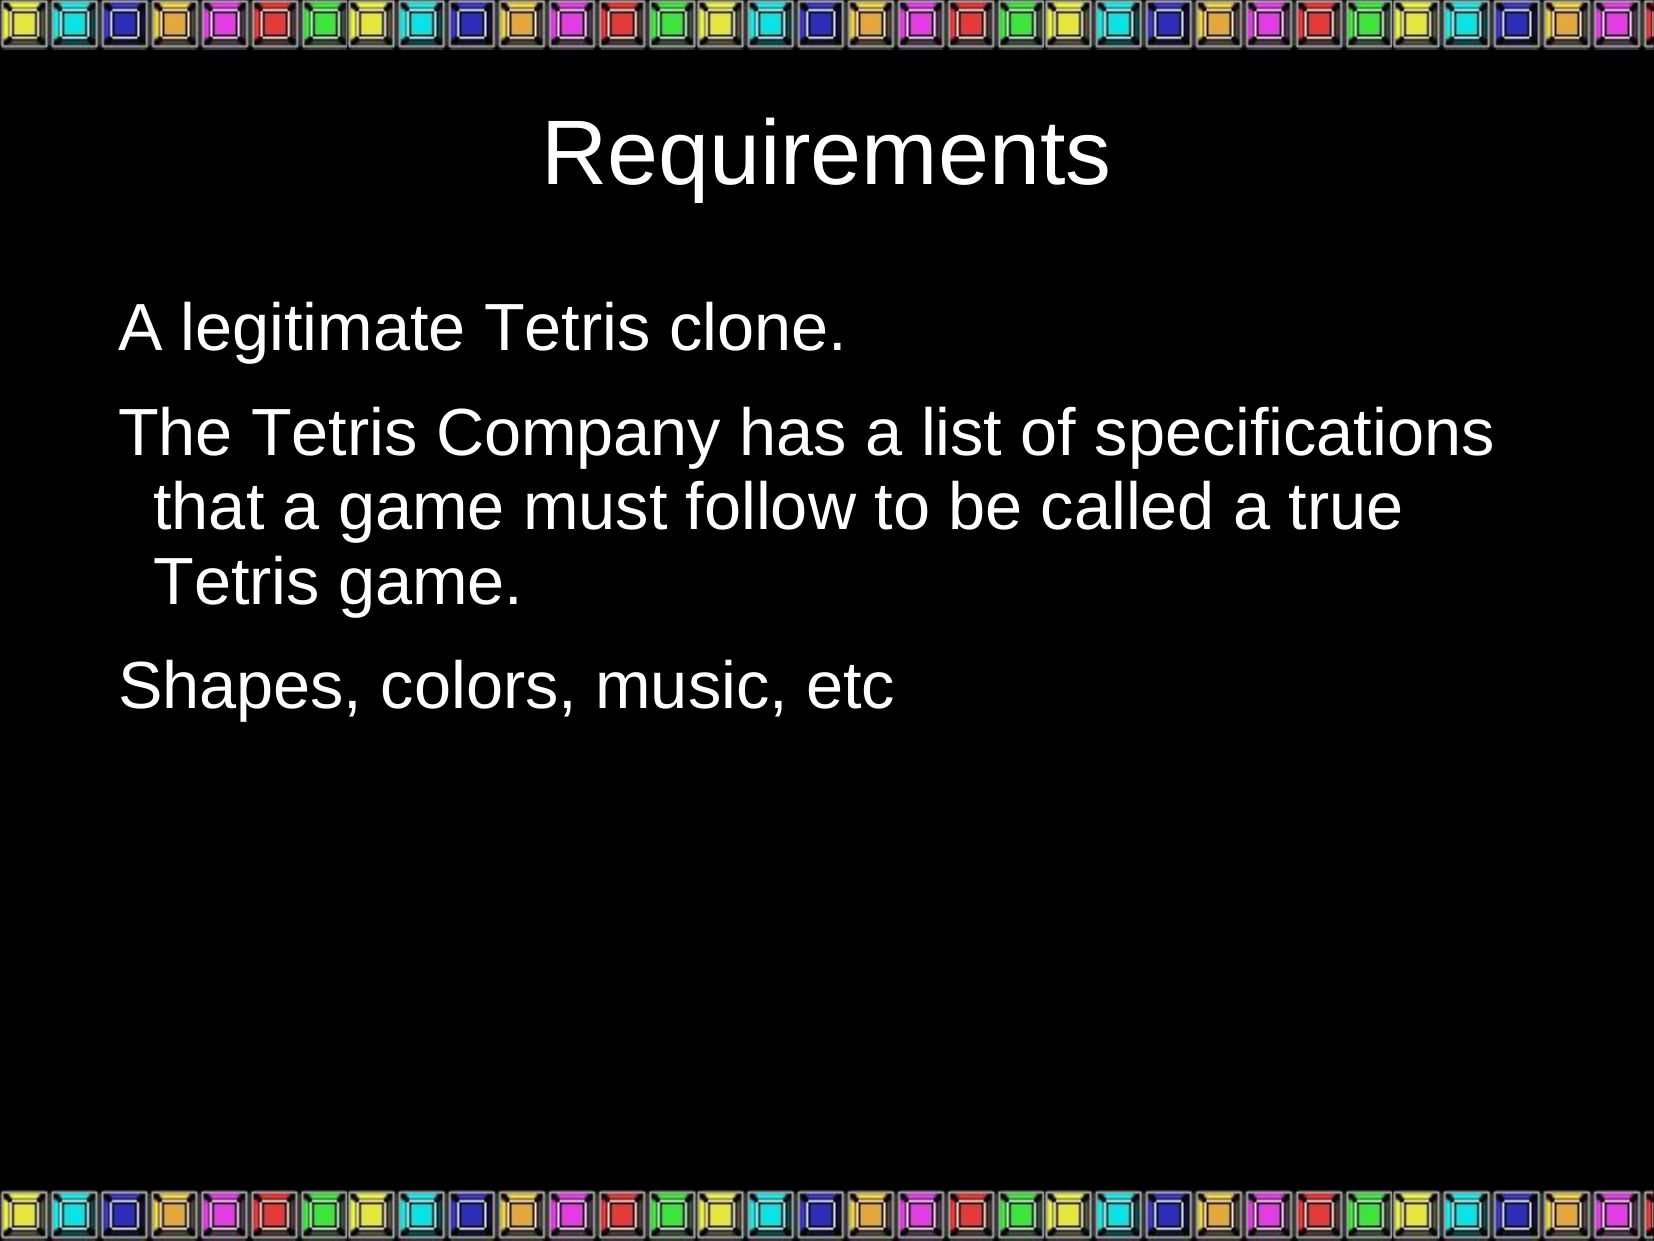

# Requirements
A legitimate Tetris clone.
The Tetris Company has a list of specifications that a game must follow to be called a true Tetris game.
Shapes, colors, music, etc